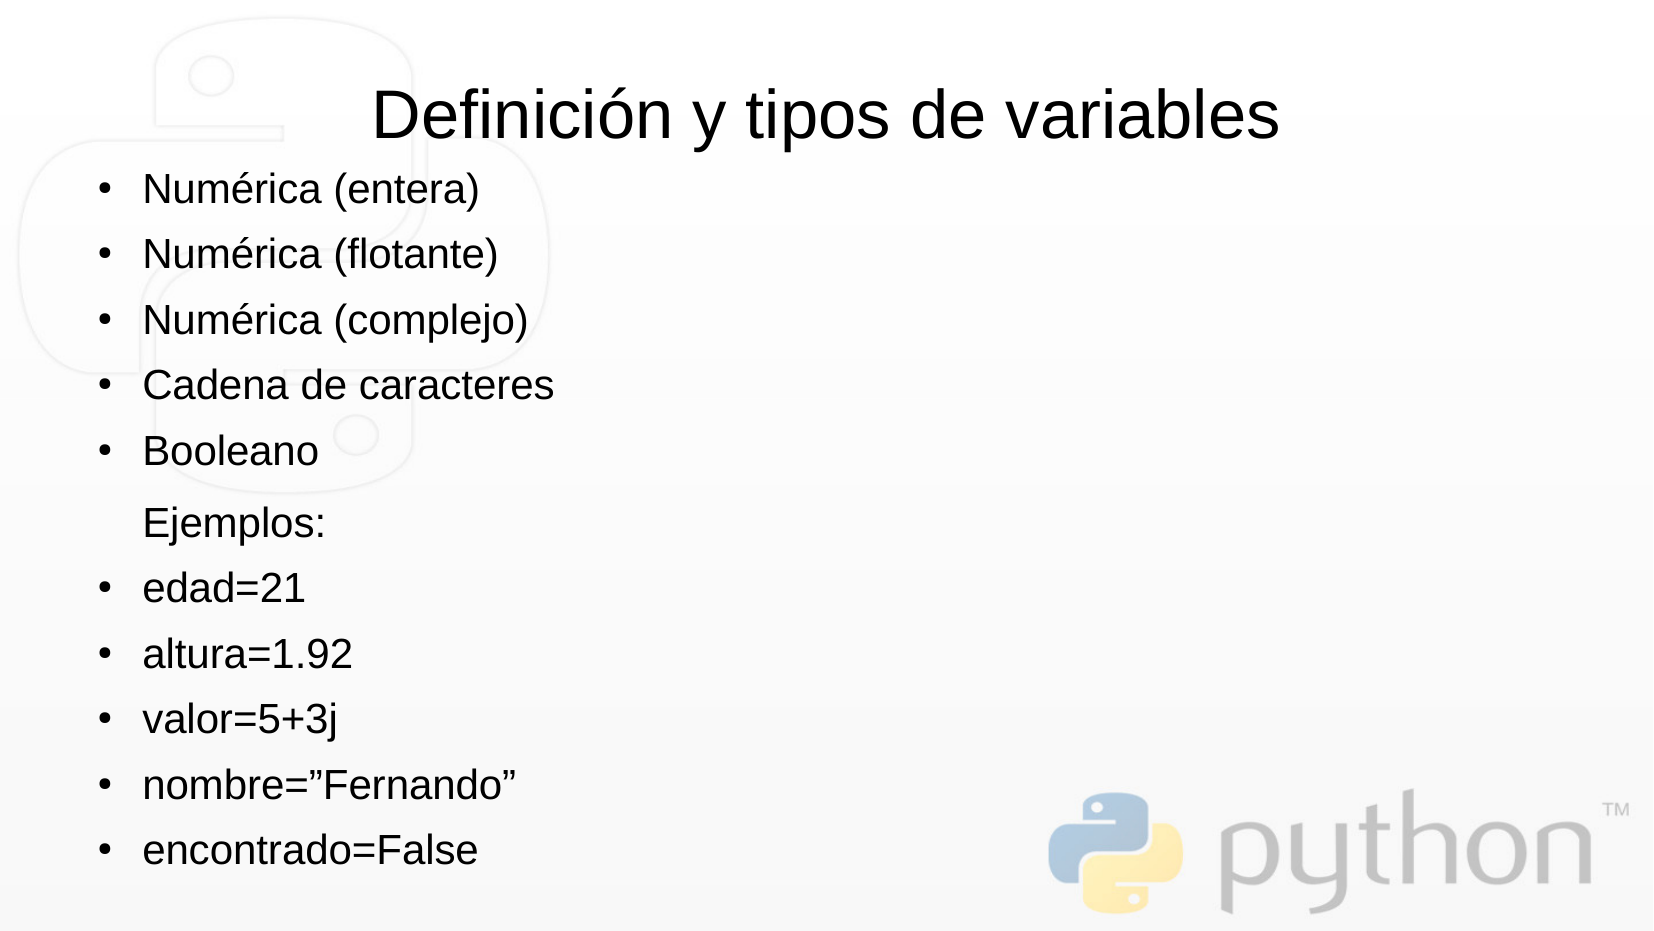

# Definición y tipos de variables
Numérica (entera)
Numérica (flotante)
Numérica (complejo)
Cadena de caracteres
Booleano
Ejemplos:
edad=21
altura=1.92
valor=5+3j
nombre=”Fernando”
encontrado=False